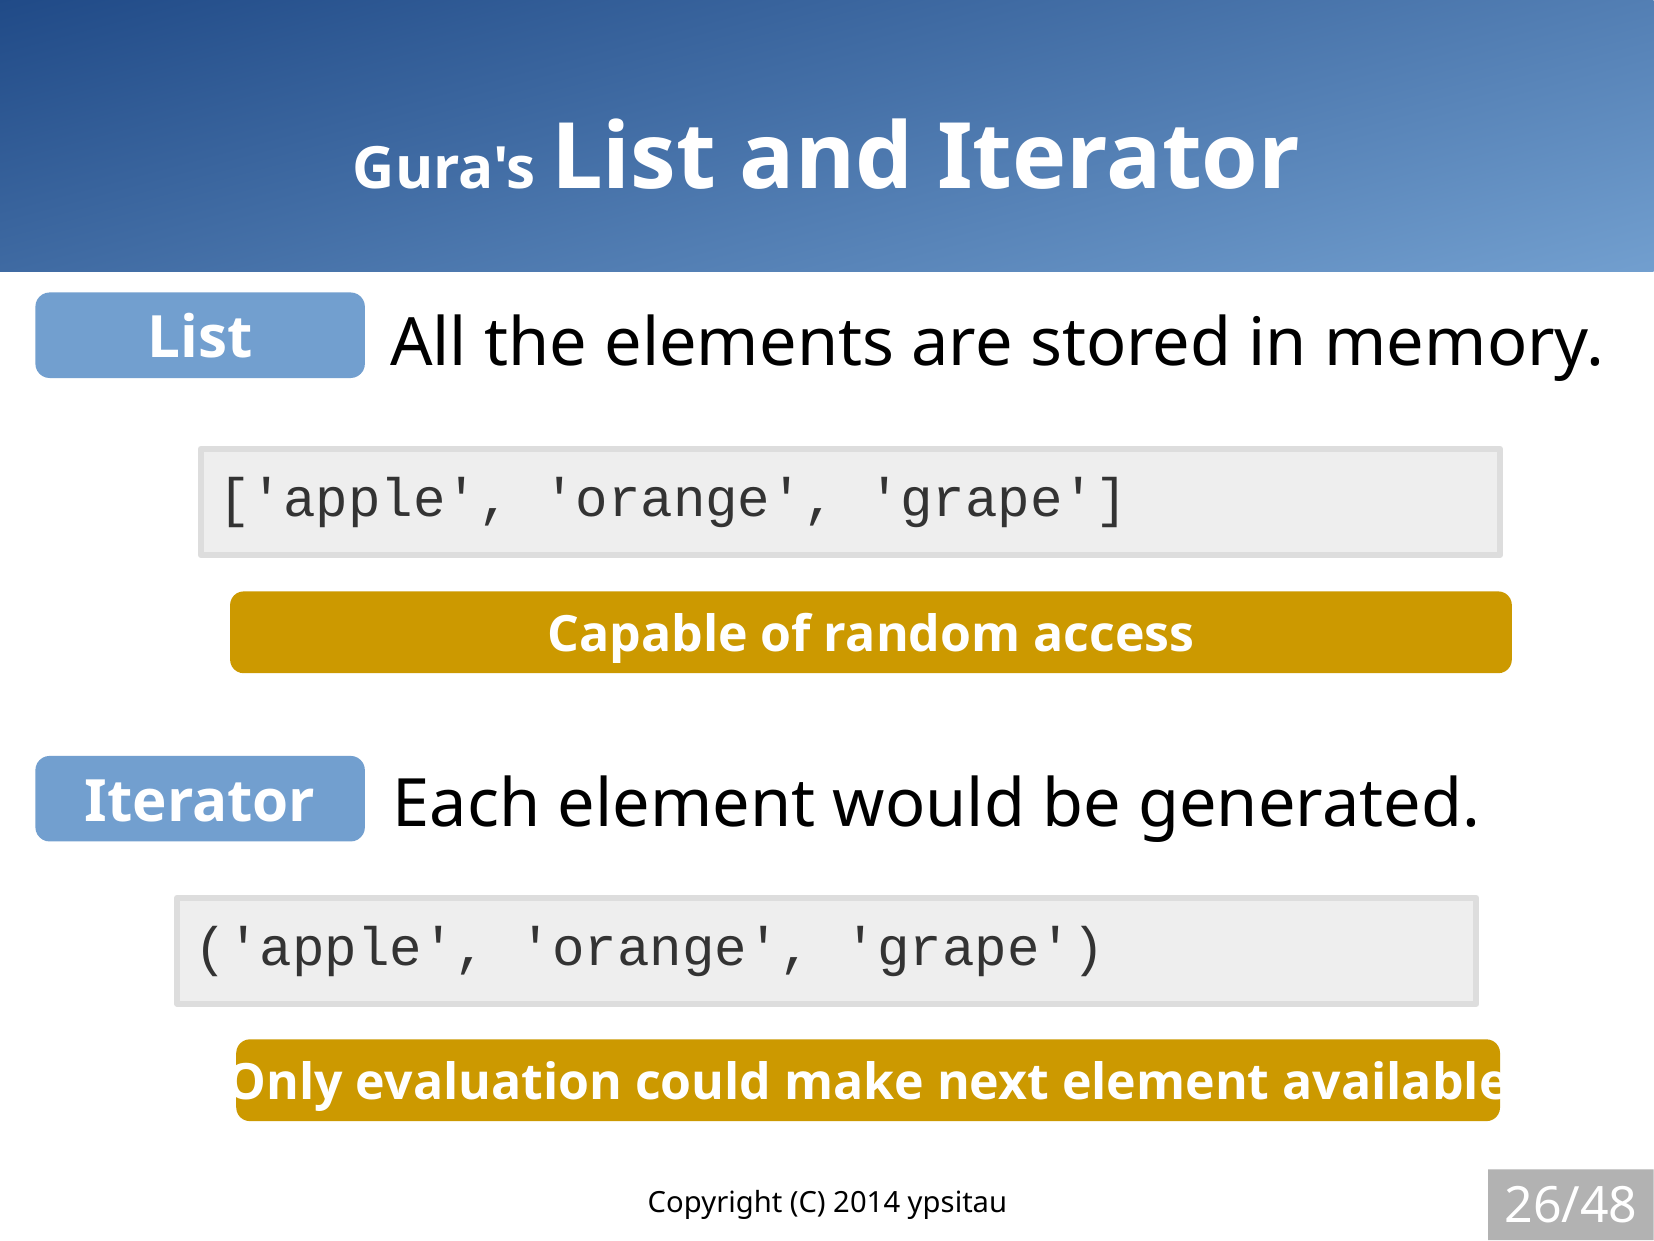

# Gura's List and Iterator
All the elements are stored in memory.
List
['apple', 'orange', 'grape']
Capable of random access
Each element would be generated.
Iterator
('apple', 'orange', 'grape')
Only evaluation could make next element available
26
Copyright (C) 2014 ypsitau